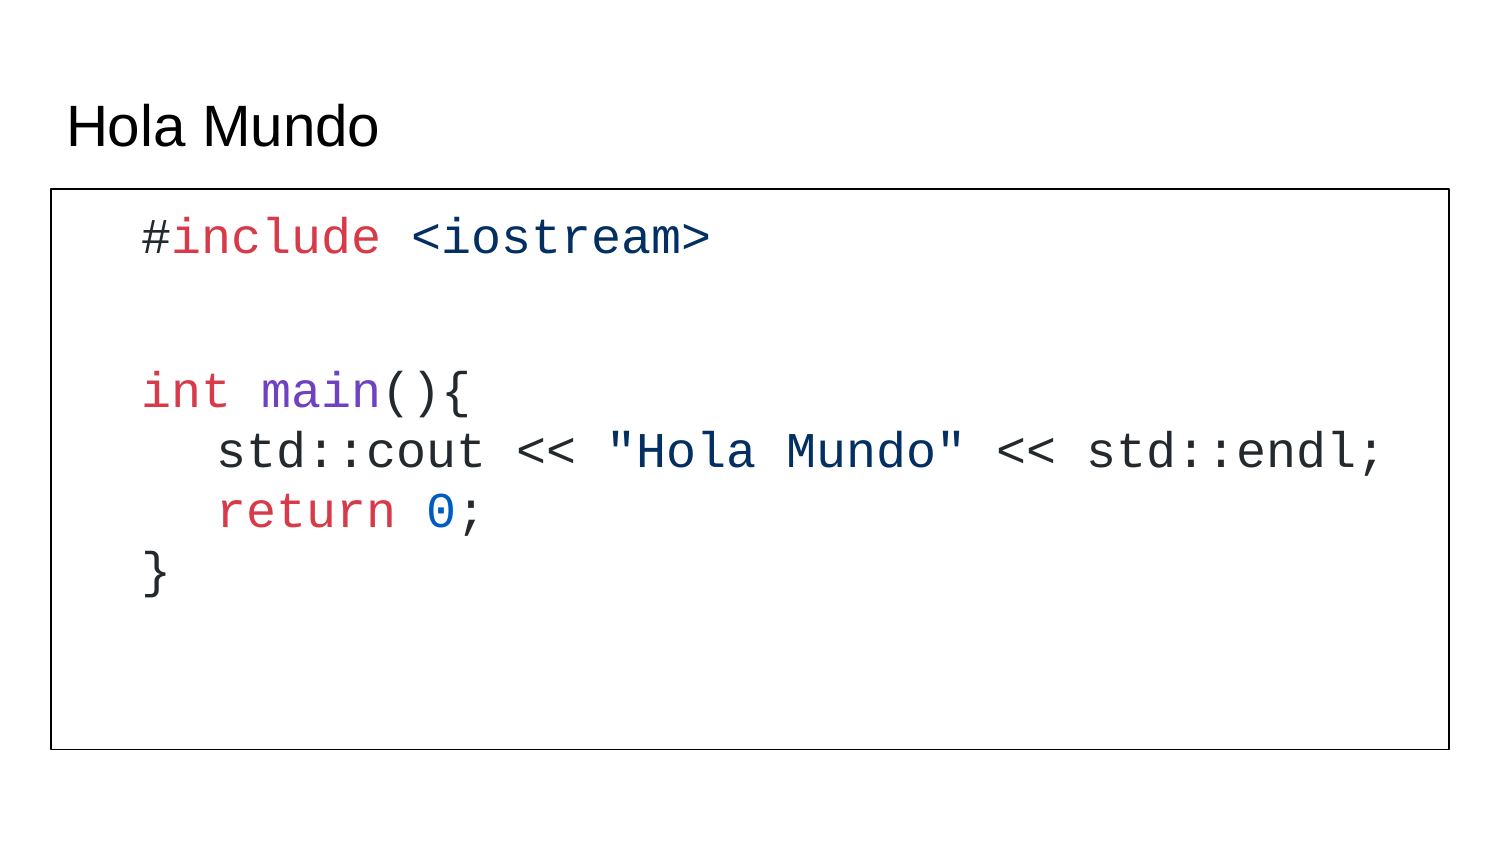

# Hola Mundo
#include <iostream>
int main(){
		std::cout << "Hola Mundo" << std::endl;
		return 0;
	}